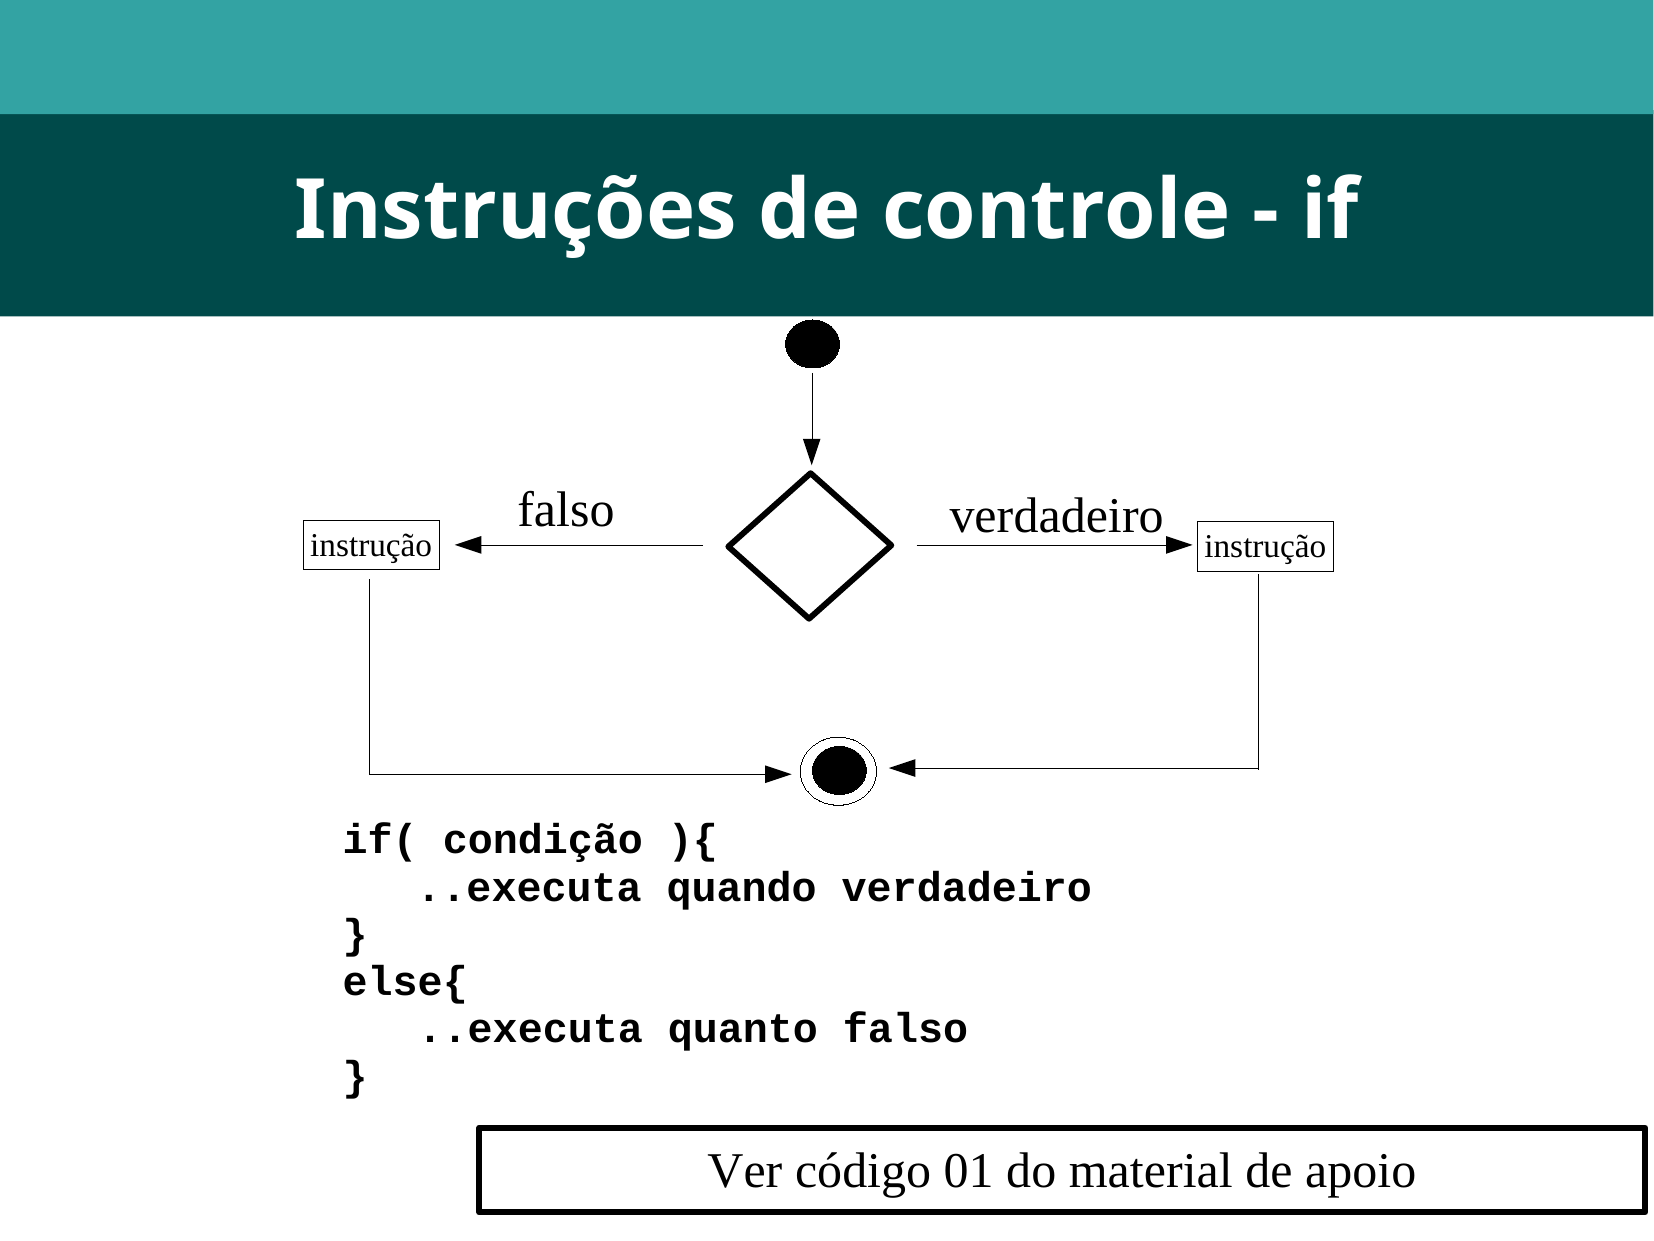

# Instruções de controle - if
falso
verdadeiro
instrução
instrução
if( condição ){
	..executa quando verdadeiro
}
else{
 ..executa quanto falso
}
Ver código 01 do material de apoio